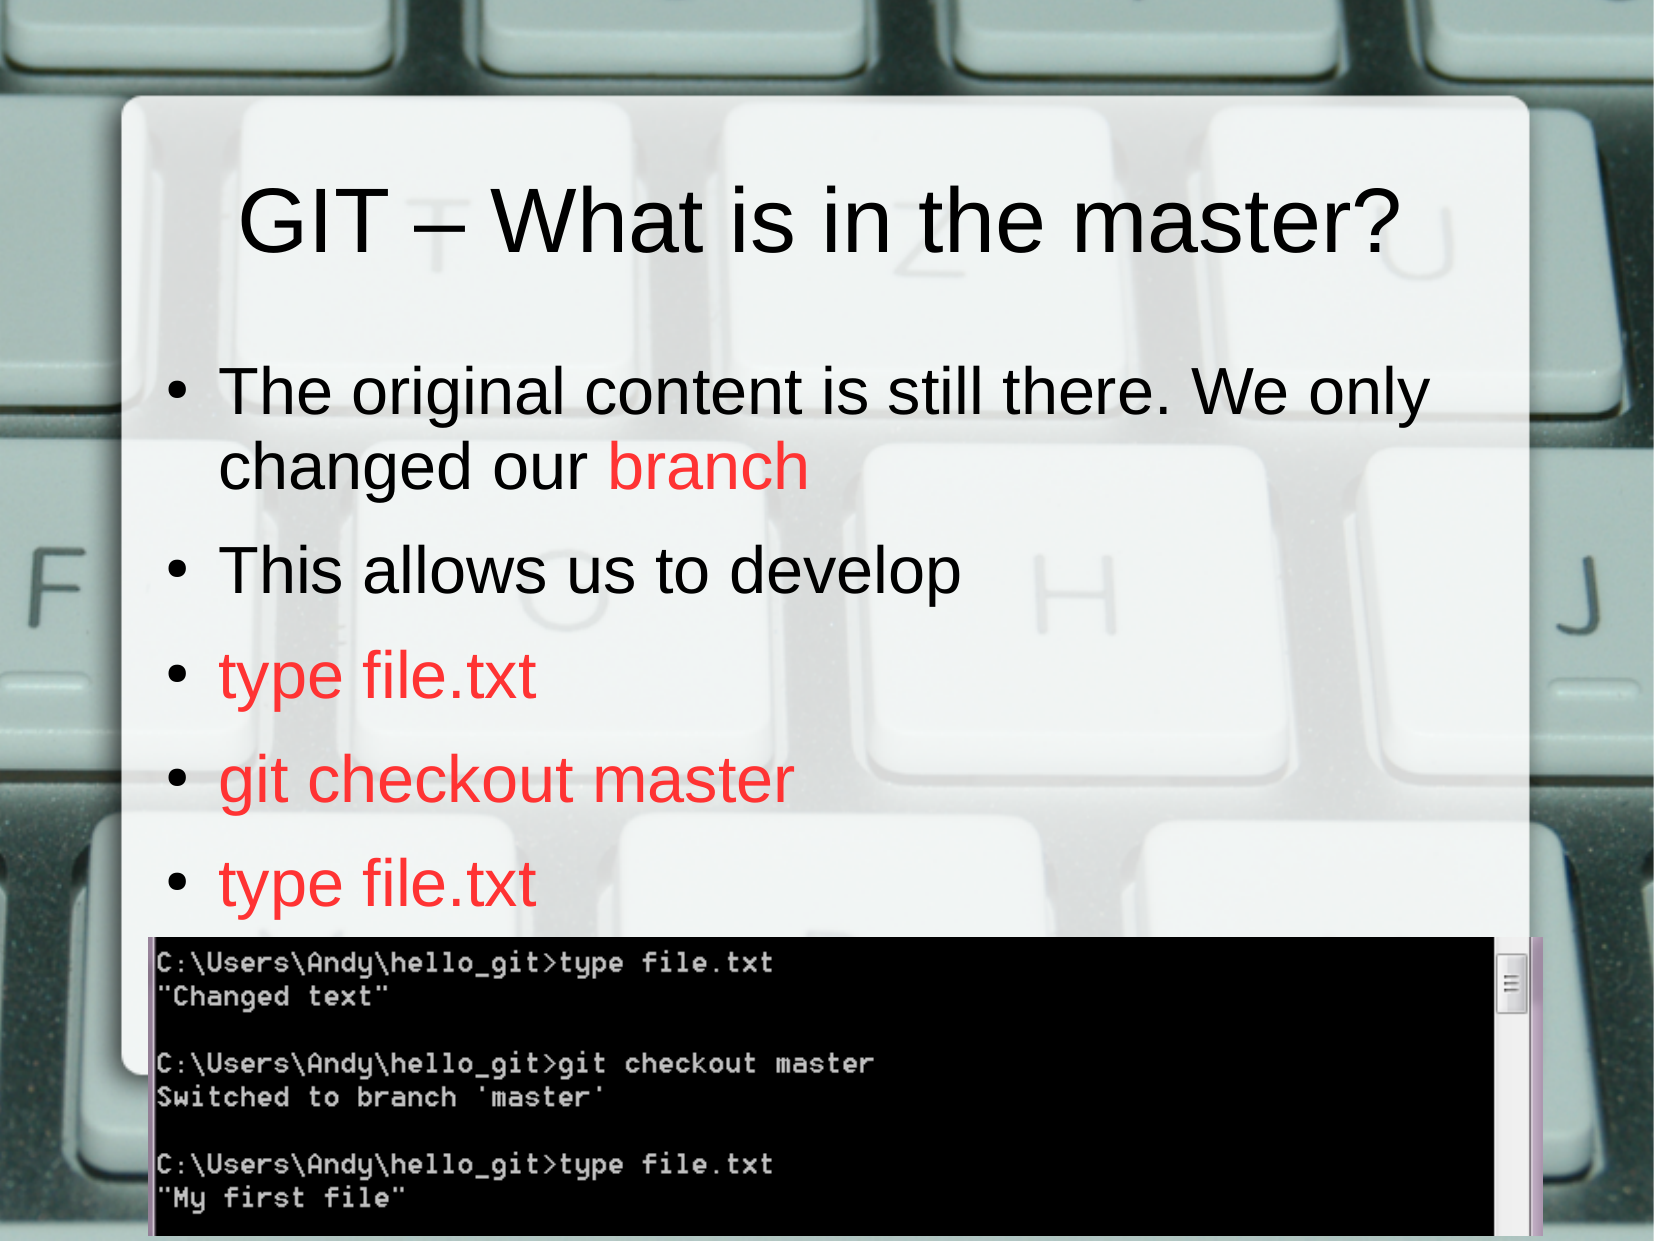

# GIT – What is in the master?
The original content is still there. We only changed our branch
This allows us to develop
type file.txt
git checkout master
type file.txt